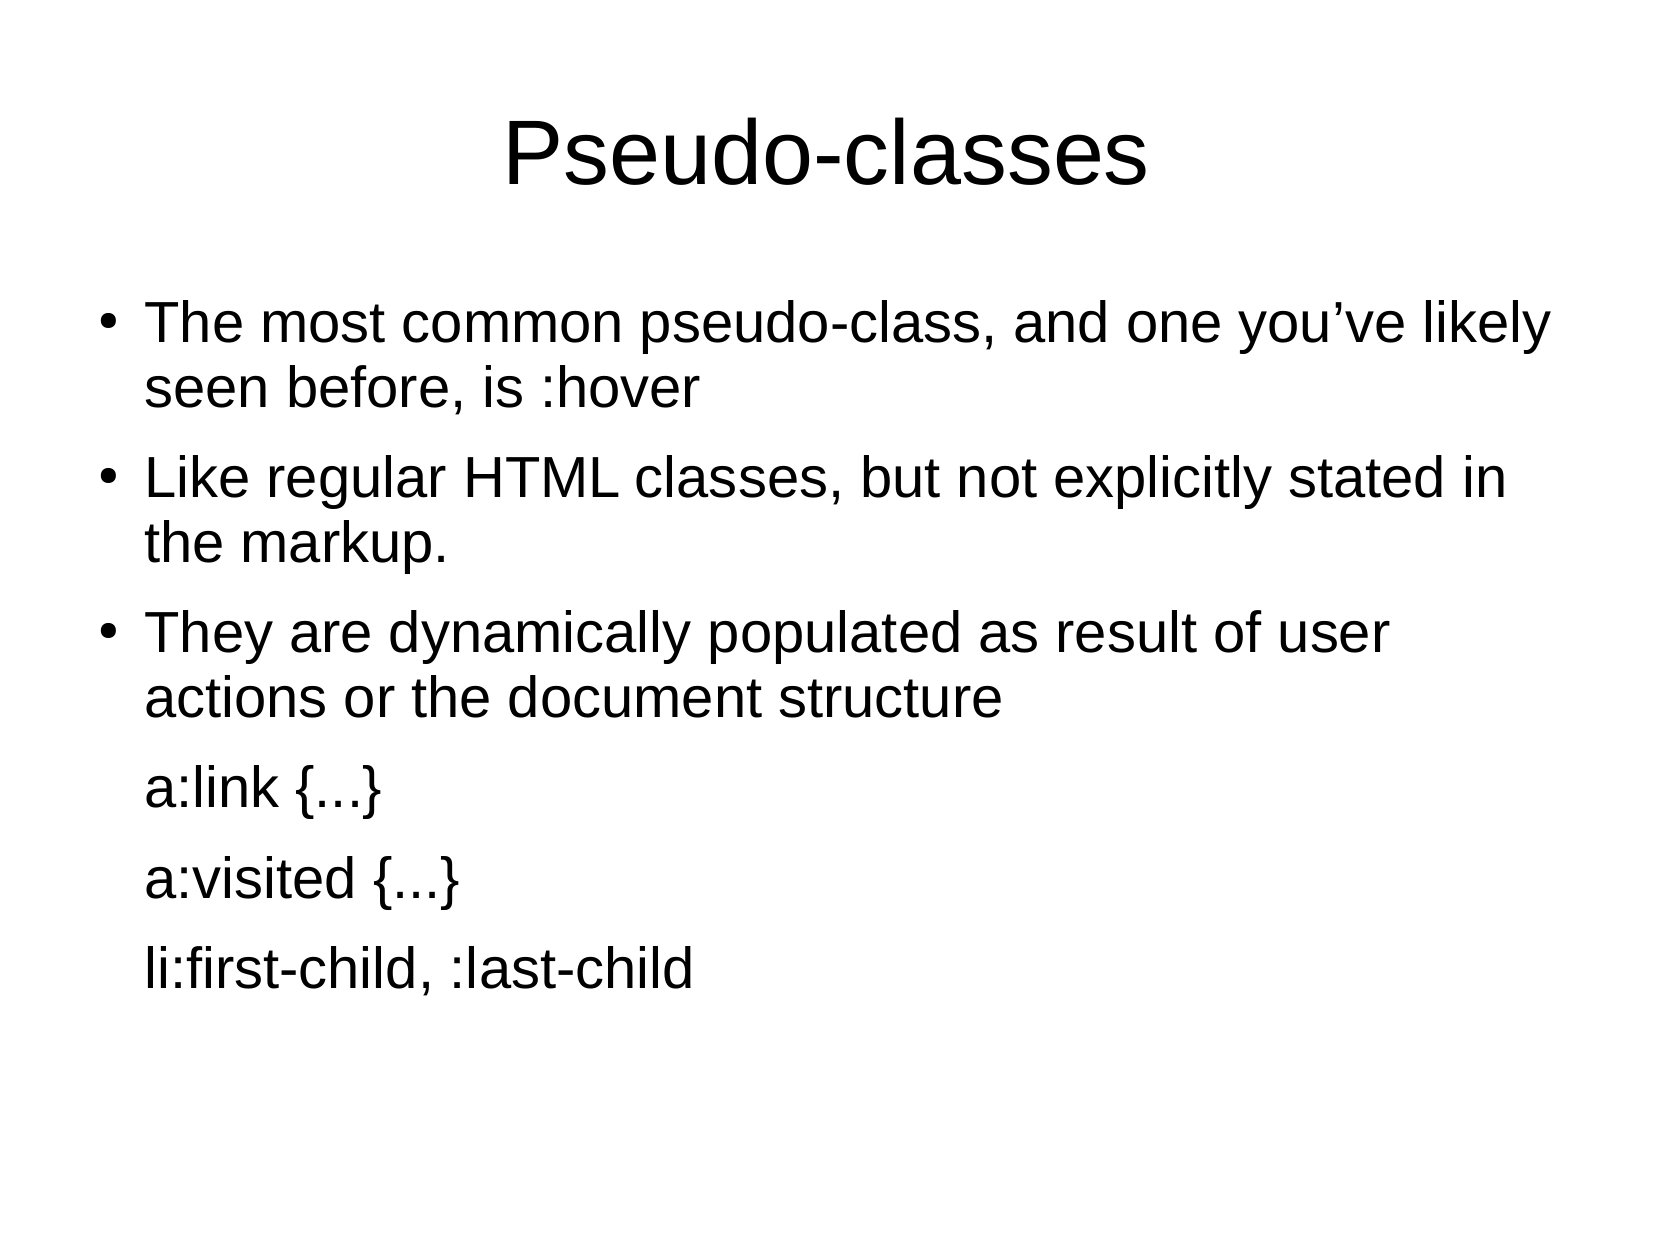

# Pseudo-classes
The most common pseudo-class, and one you’ve likely seen before, is :hover
Like regular HTML classes, but not explicitly stated in the markup.
They are dynamically populated as result of user actions or the document structure
a:link {...}
a:visited {...}
li:first-child, :last-child